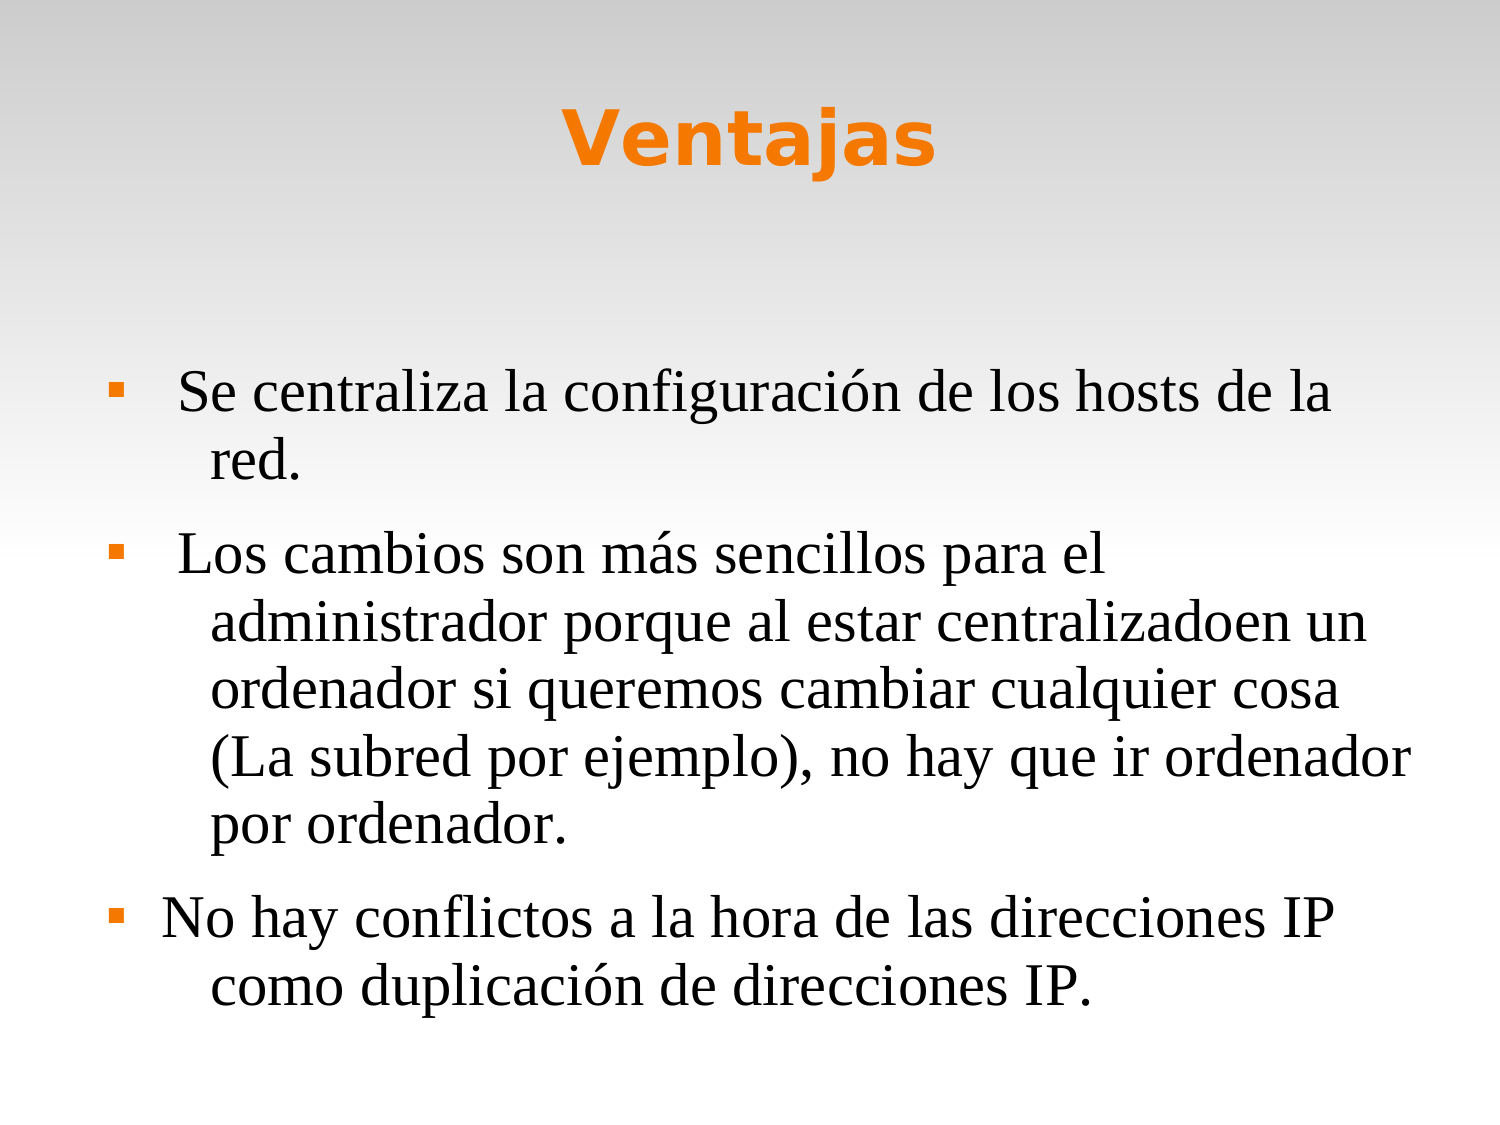

# Ventajas
 Se centraliza la configuración de los hosts de la red.
 Los cambios son más sencillos para el administrador porque al estar centralizadoen un ordenador si queremos cambiar cualquier cosa (La subred por ejemplo), no hay que ir ordenador por ordenador.
No hay conflictos a la hora de las direcciones IP como duplicación de direcciones IP.